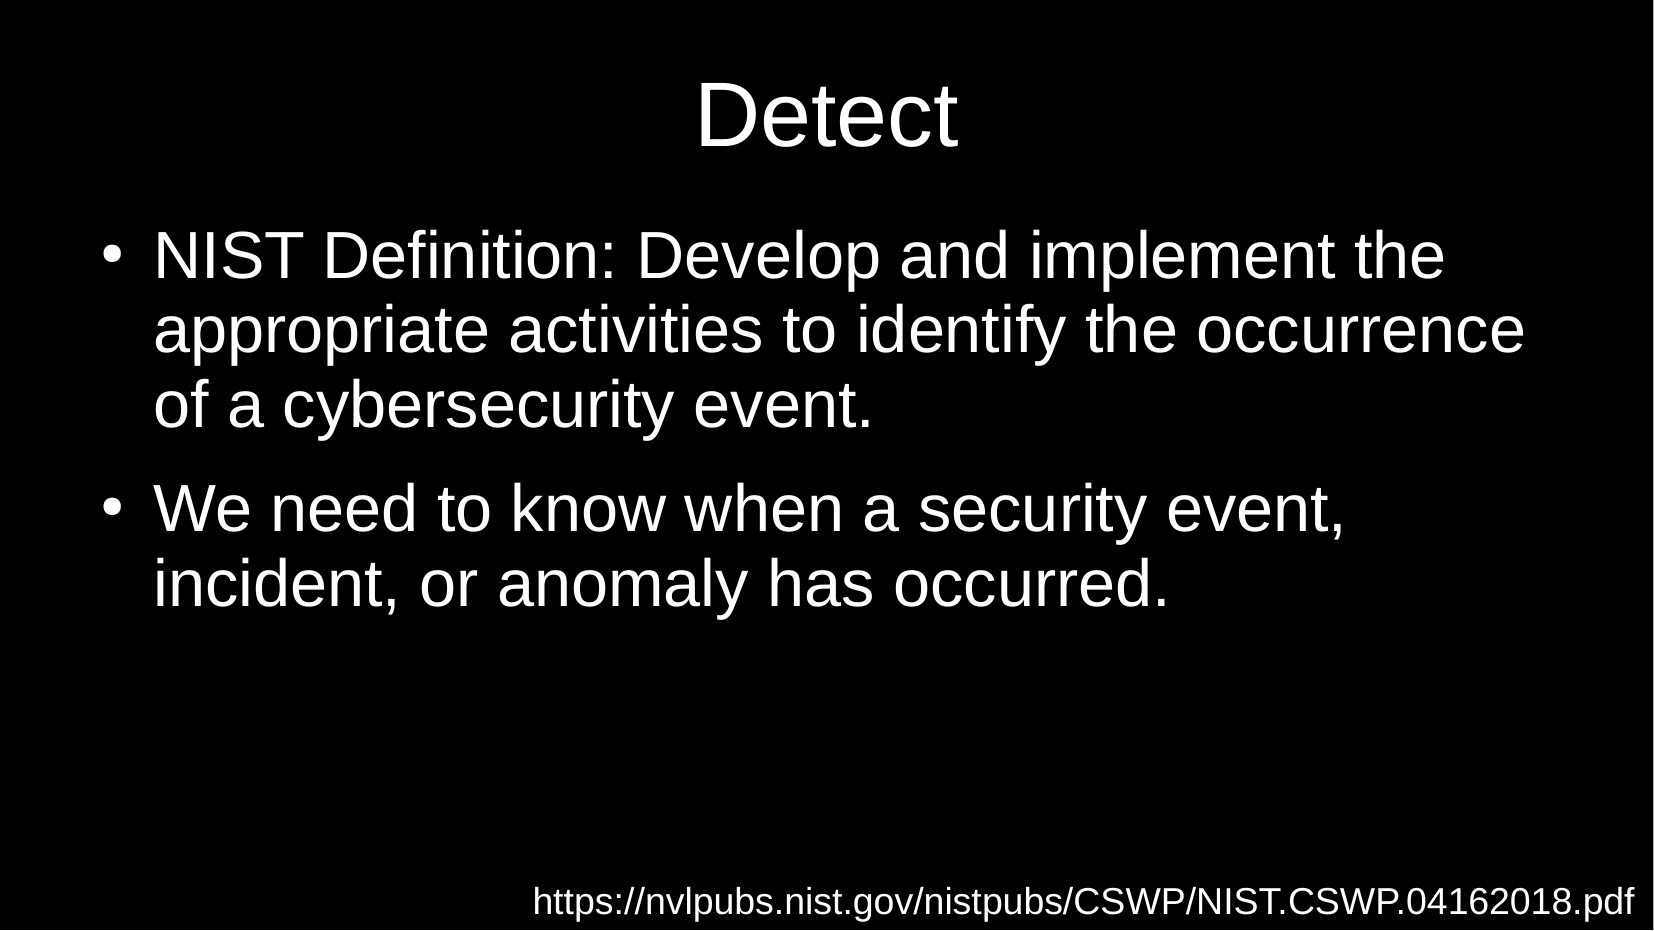

# Detect
NIST Definition: Develop and implement the appropriate activities to identify the occurrence of a cybersecurity event.
We need to know when a security event, incident, or anomaly has occurred.
https://nvlpubs.nist.gov/nistpubs/CSWP/NIST.CSWP.04162018.pdf